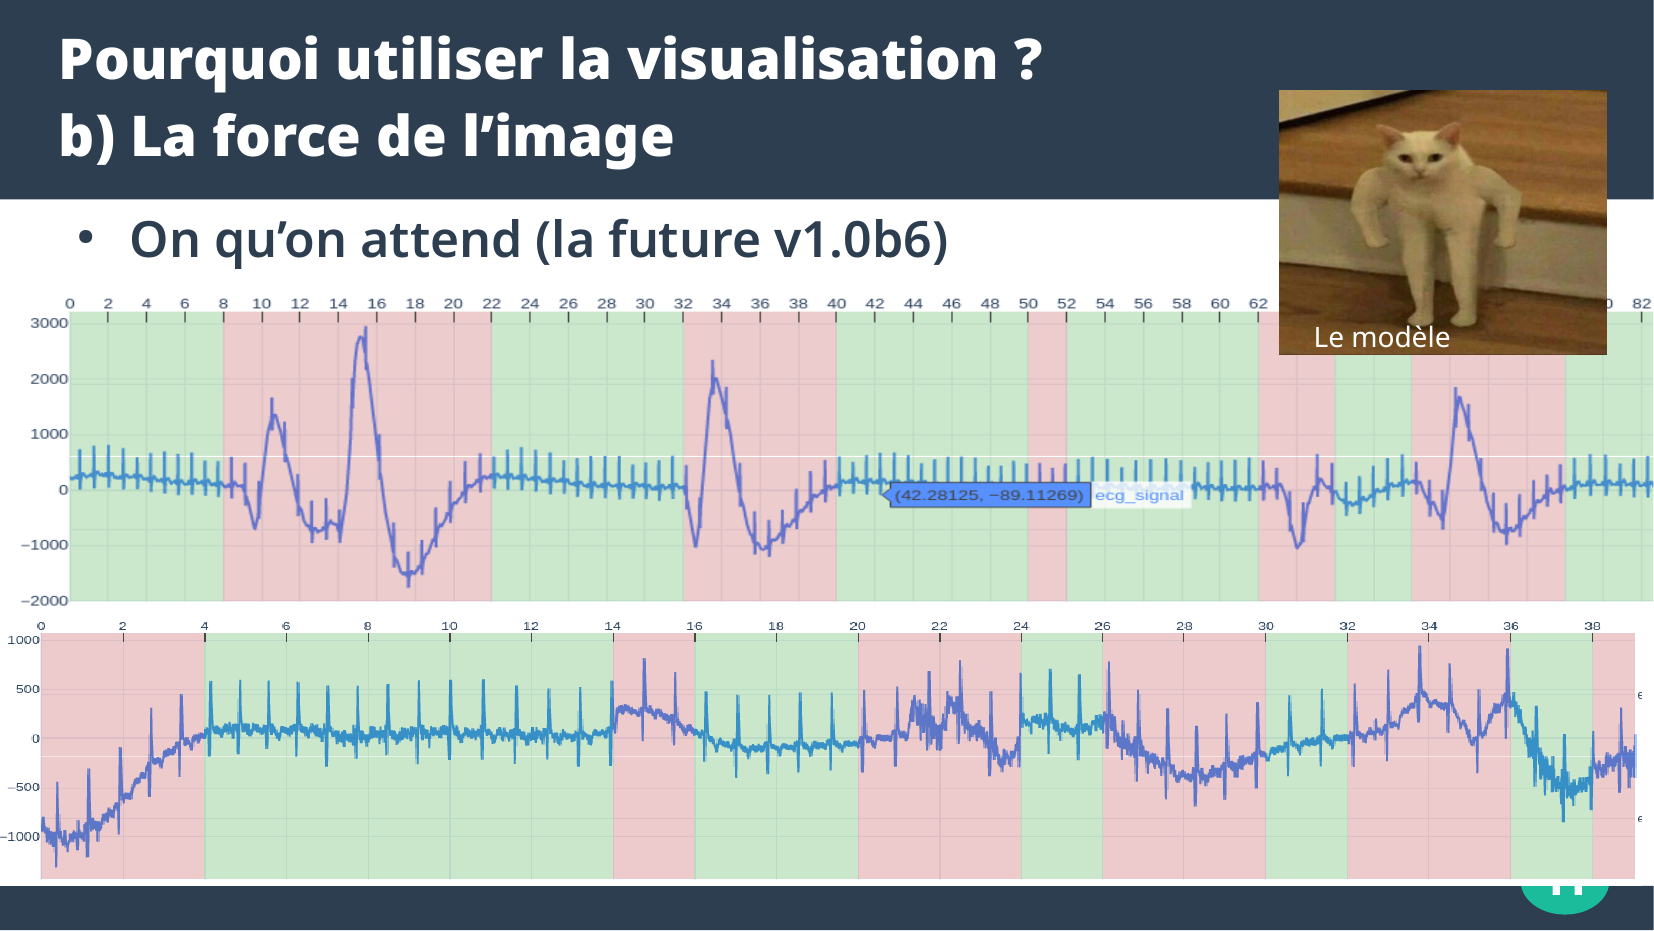

# Pourquoi utiliser la visualisation ? b) La force de l’image
On qu’on attend (la future v1.0b6)
Le modèle
11